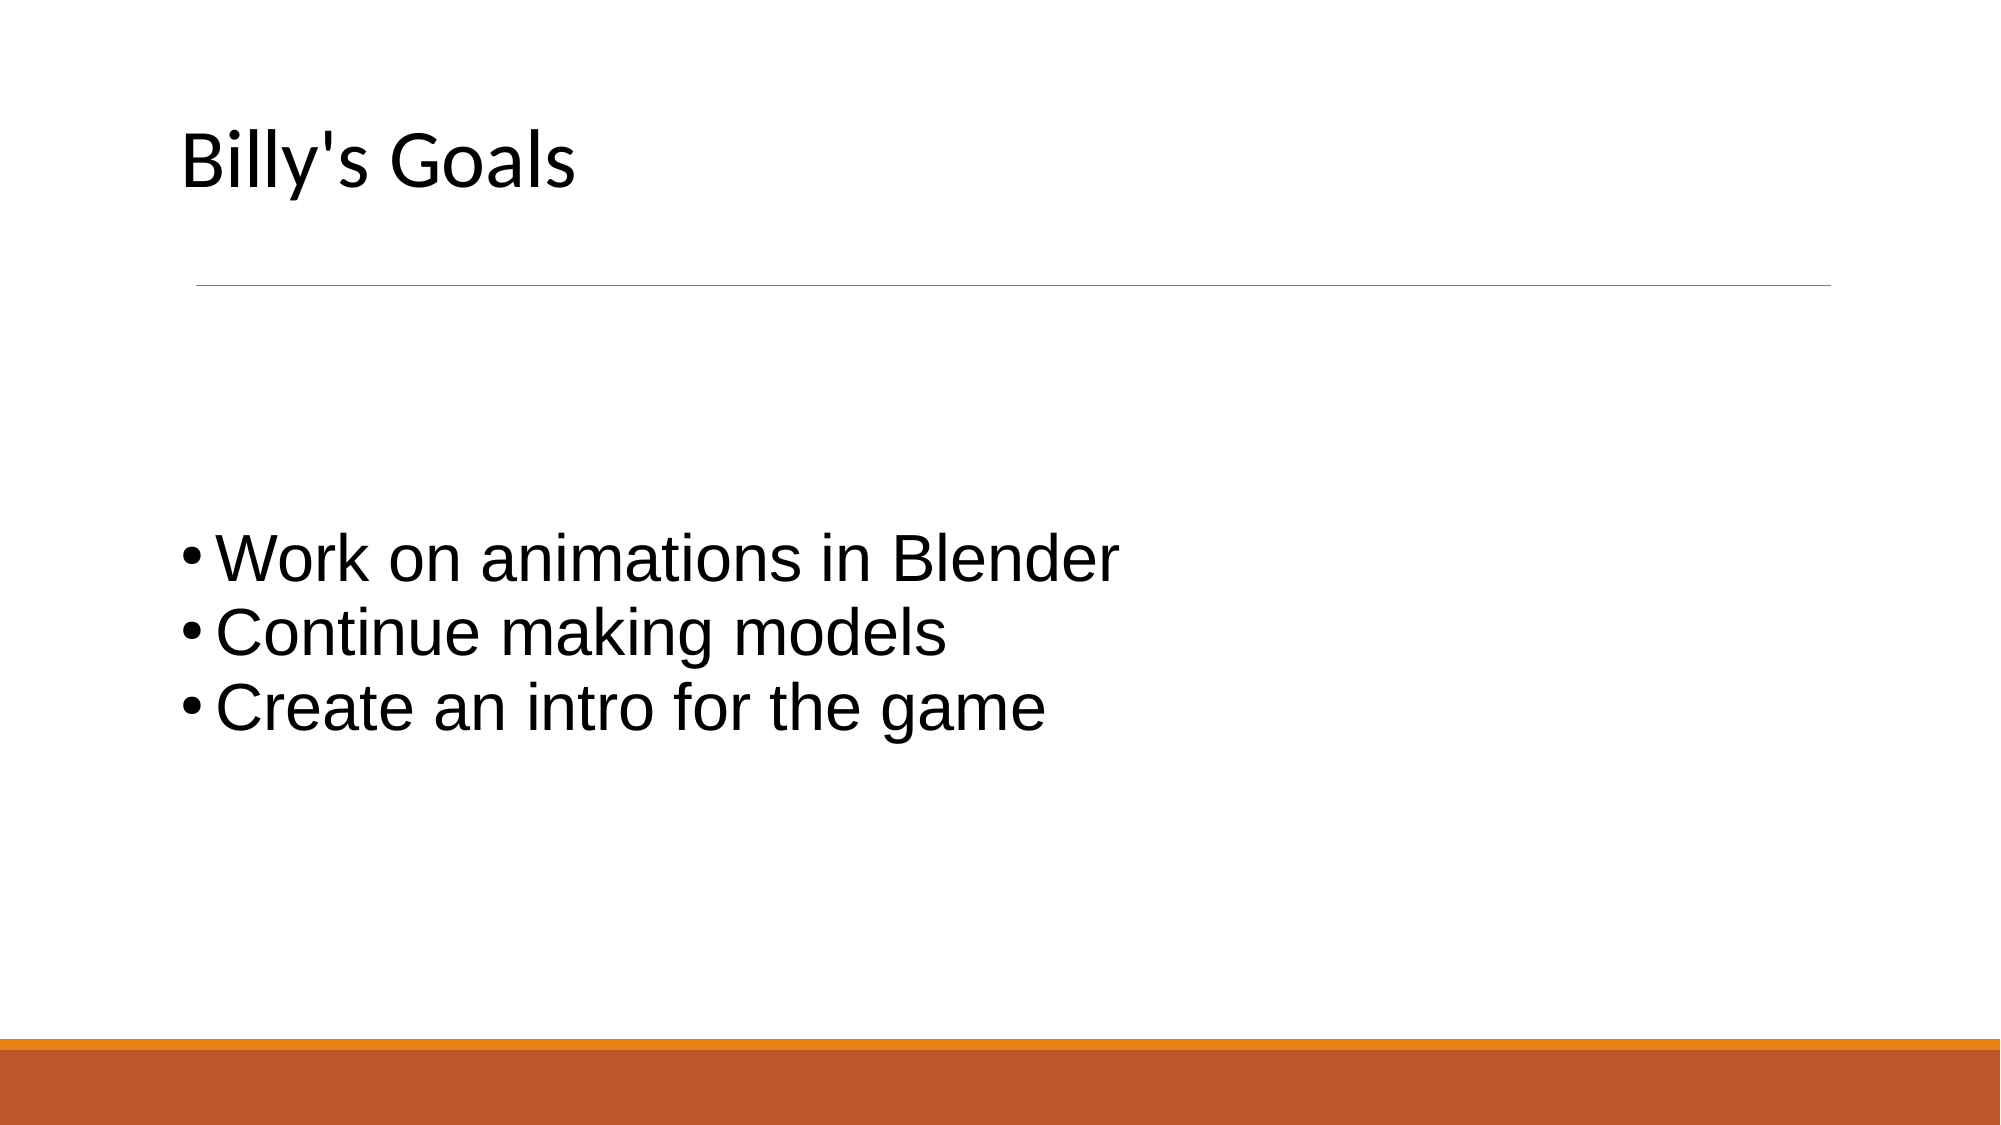

# Billy's Goals
Work on animations in Blender
Continue making models
Create an intro for the game